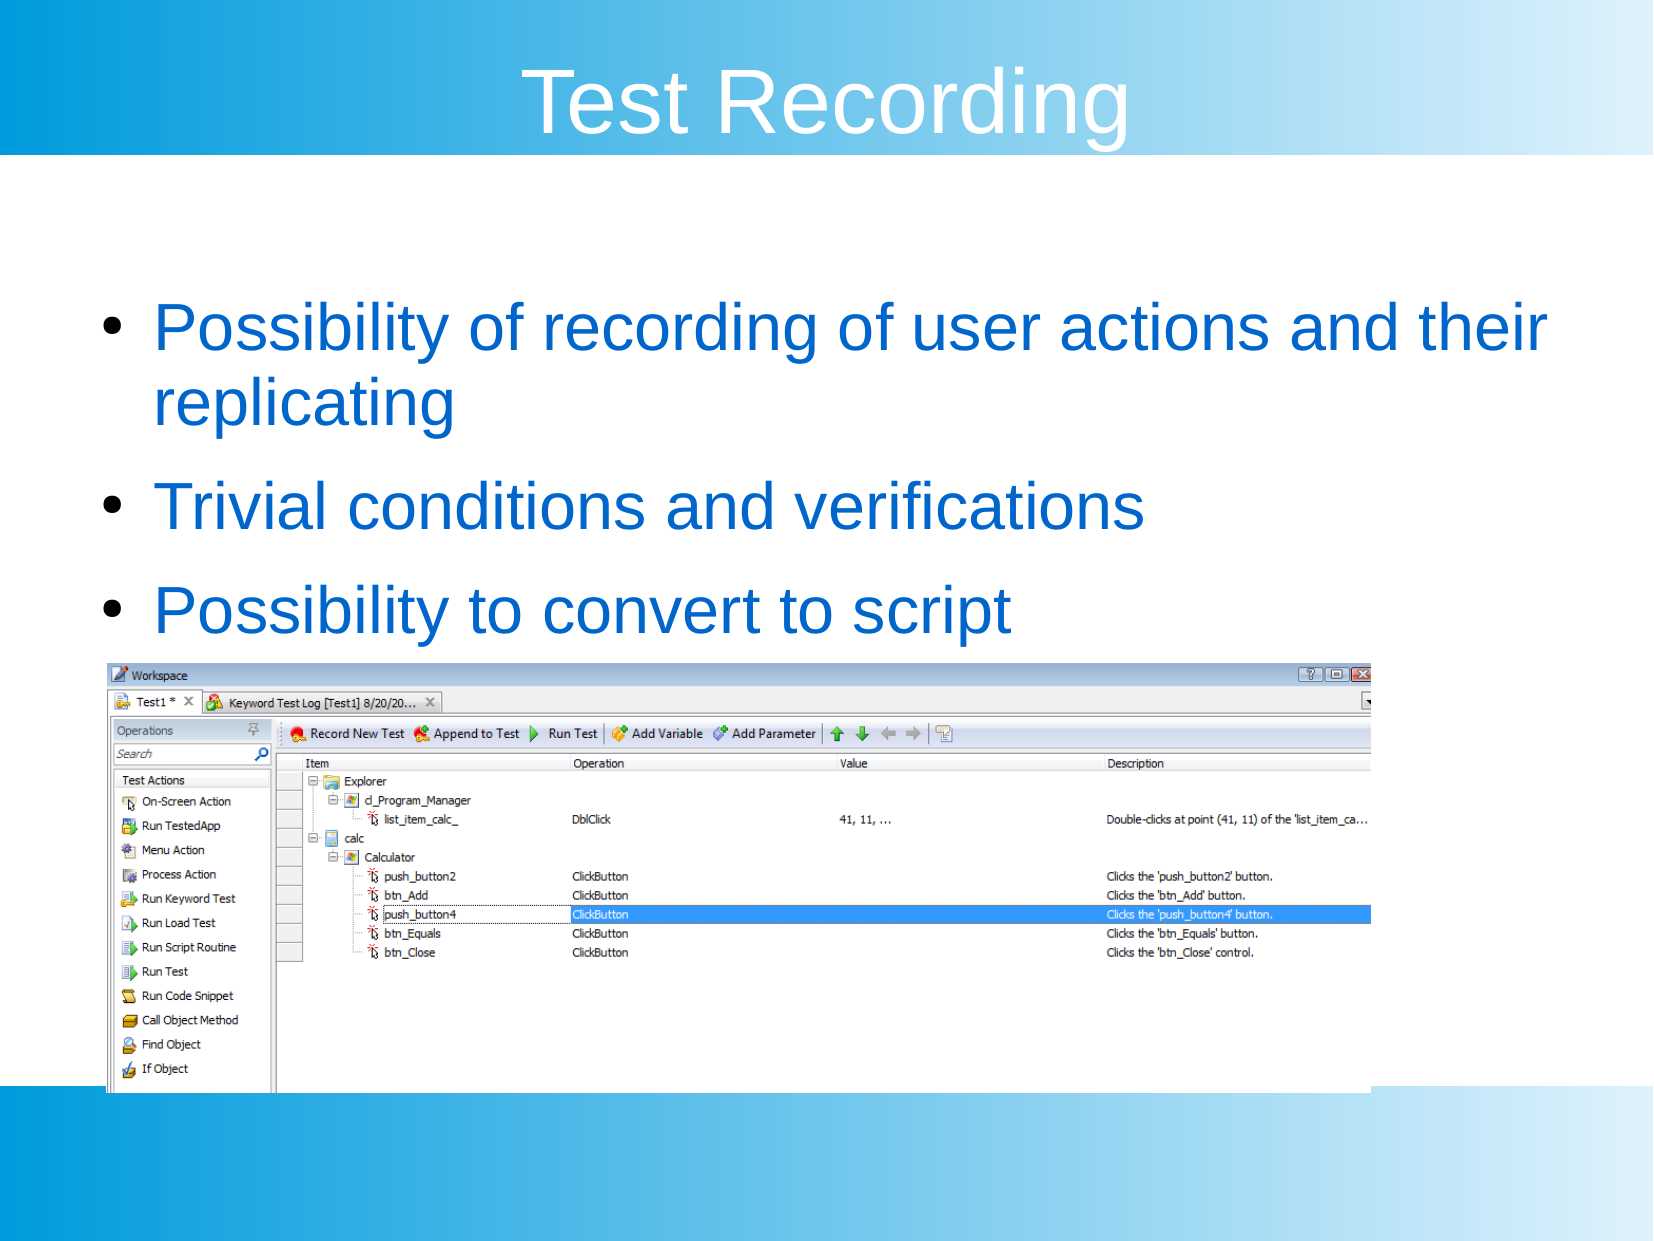

# Test Recording
Possibility of recording of user actions and their replicating
Trivial conditions and verifications
Possibility to convert to script